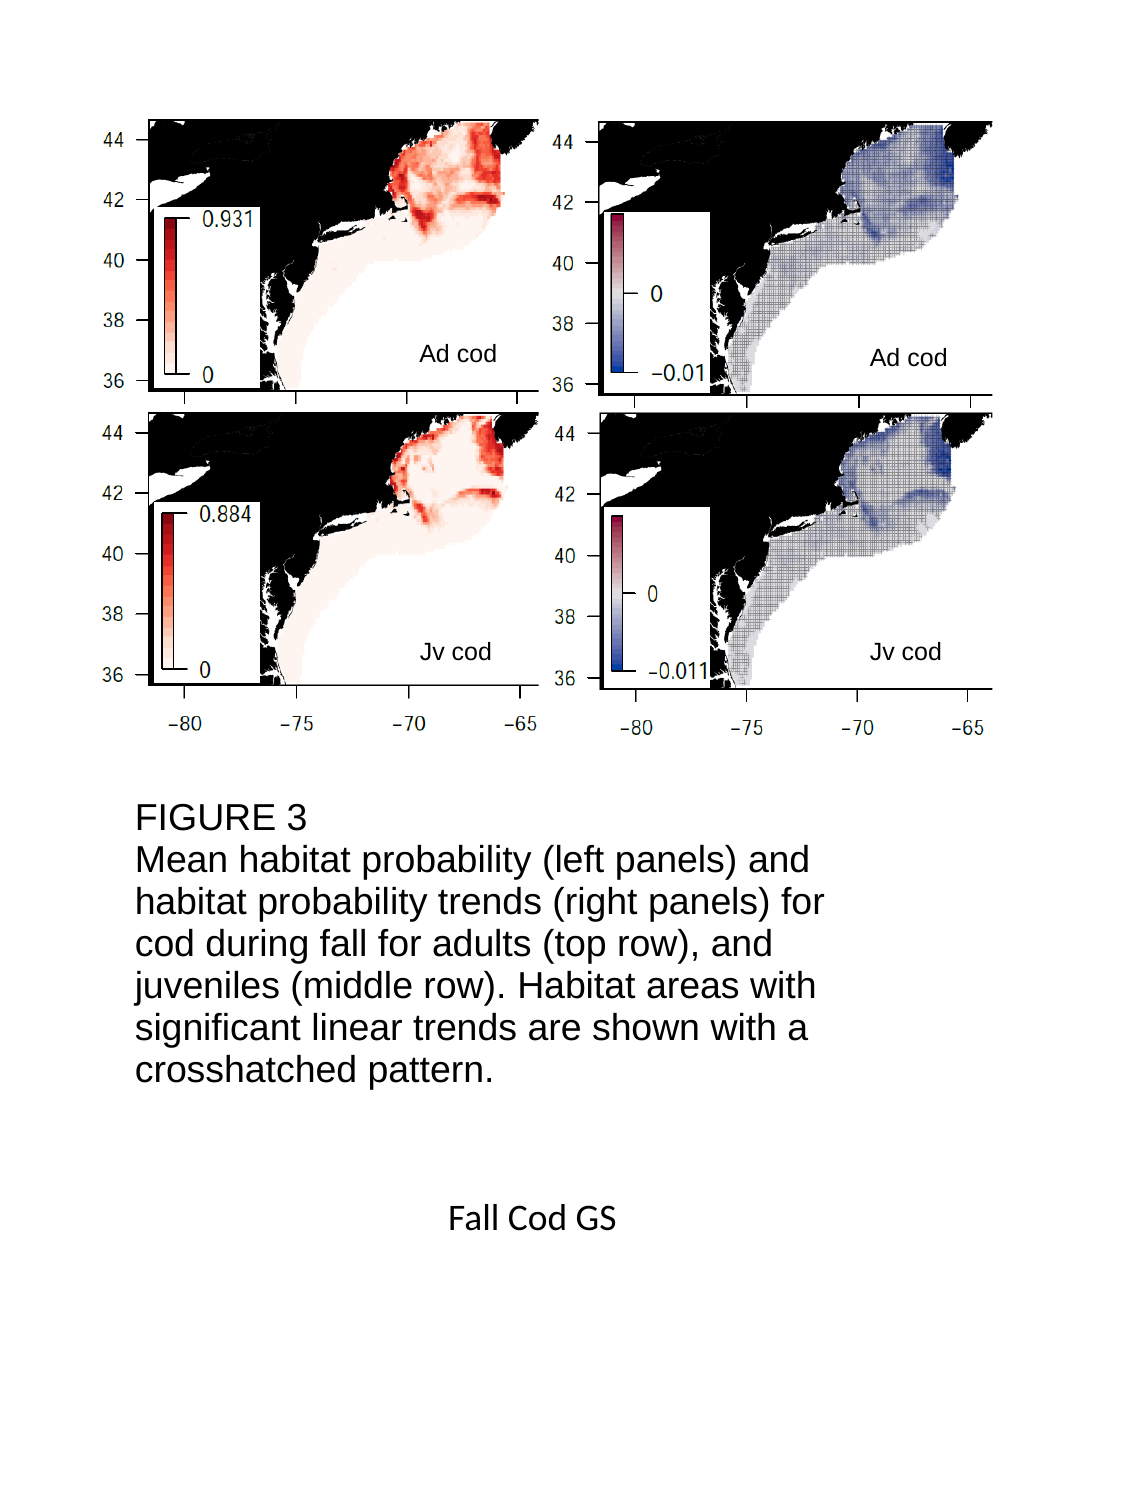

Ad cod
Ad cod
Jv cod
Jv cod
FIGURE 3
Mean habitat probability (left panels) and habitat probability trends (right panels) for cod during fall for adults (top row), and juveniles (middle row). Habitat areas with significant linear trends are shown with a crosshatched pattern.
Fall Cod GS